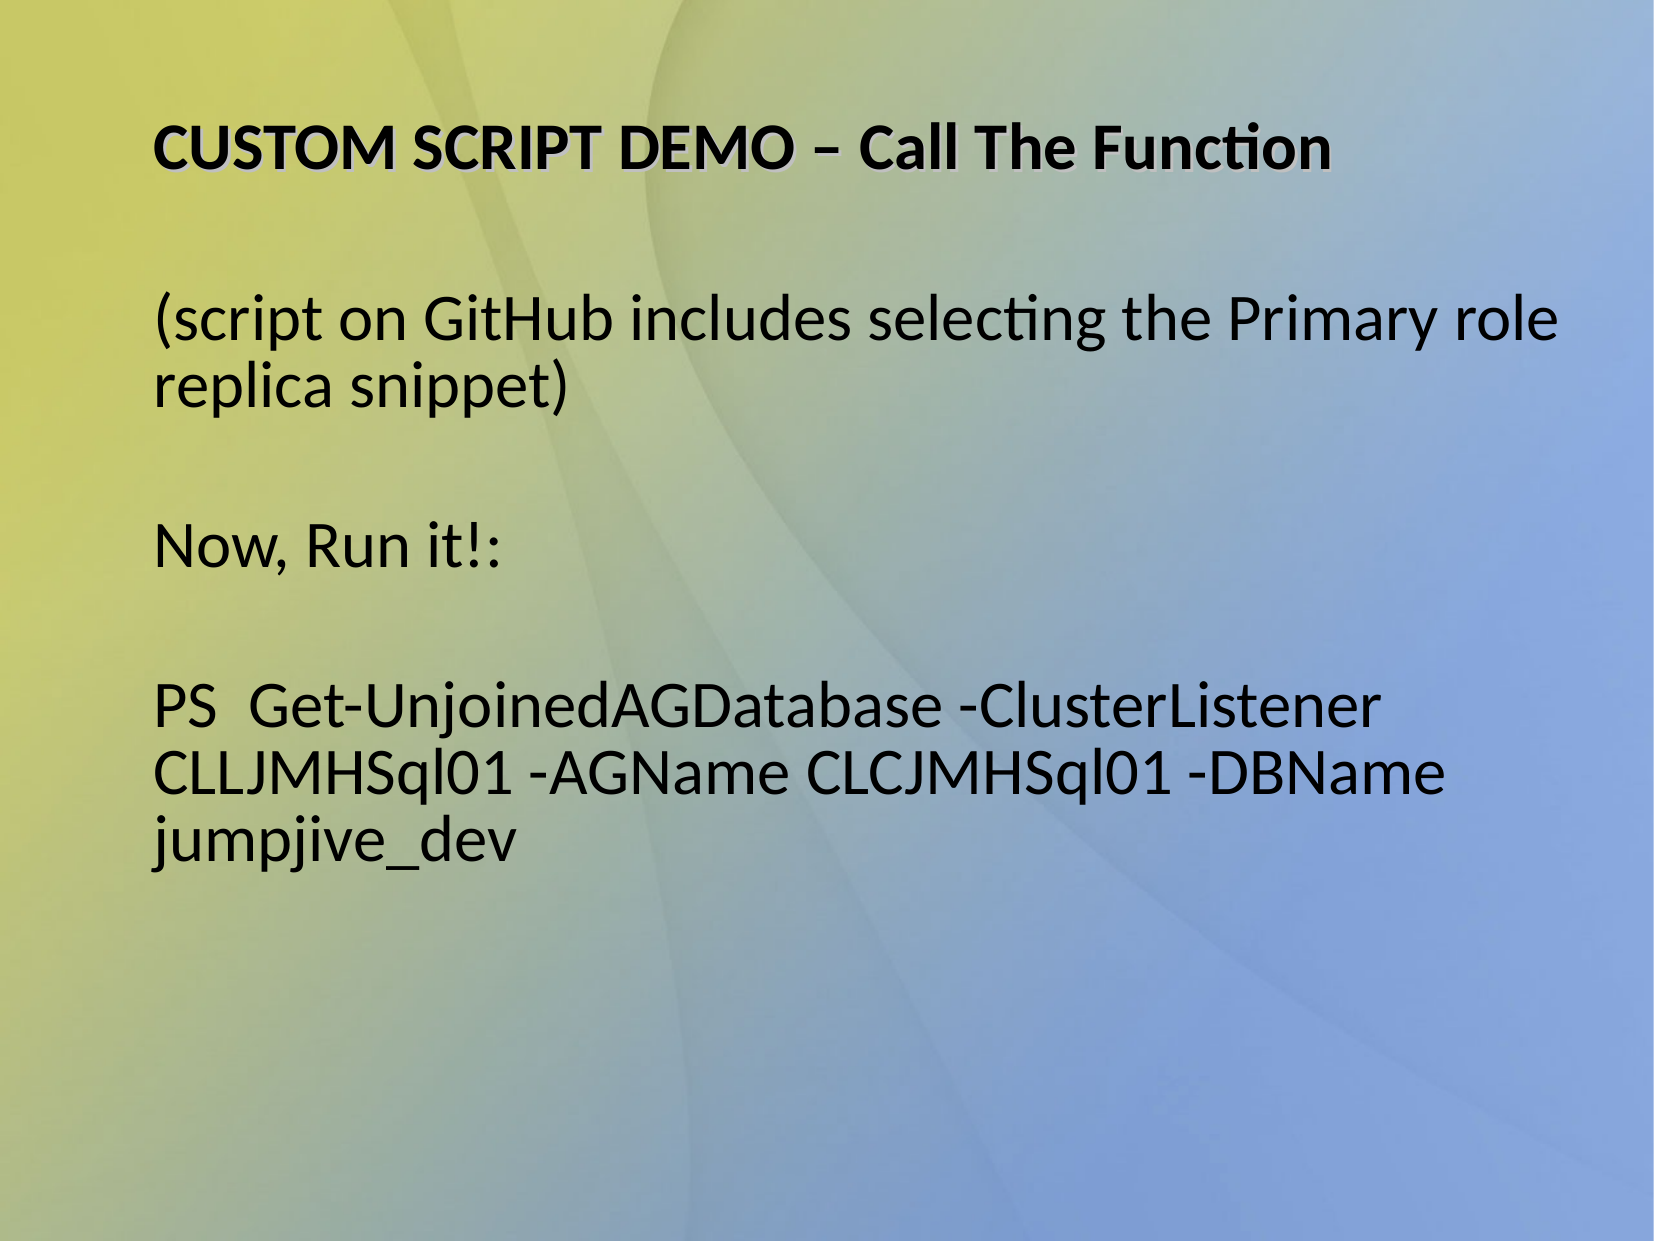

# CUSTOM SCRIPT DEMO – Call The Function
(script on GitHub includes selecting the Primary role replica snippet)
Now, Run it!:
PS Get-UnjoinedAGDatabase -ClusterListener CLLJMHSql01 -AGName CLCJMHSql01 -DBName jumpjive_dev